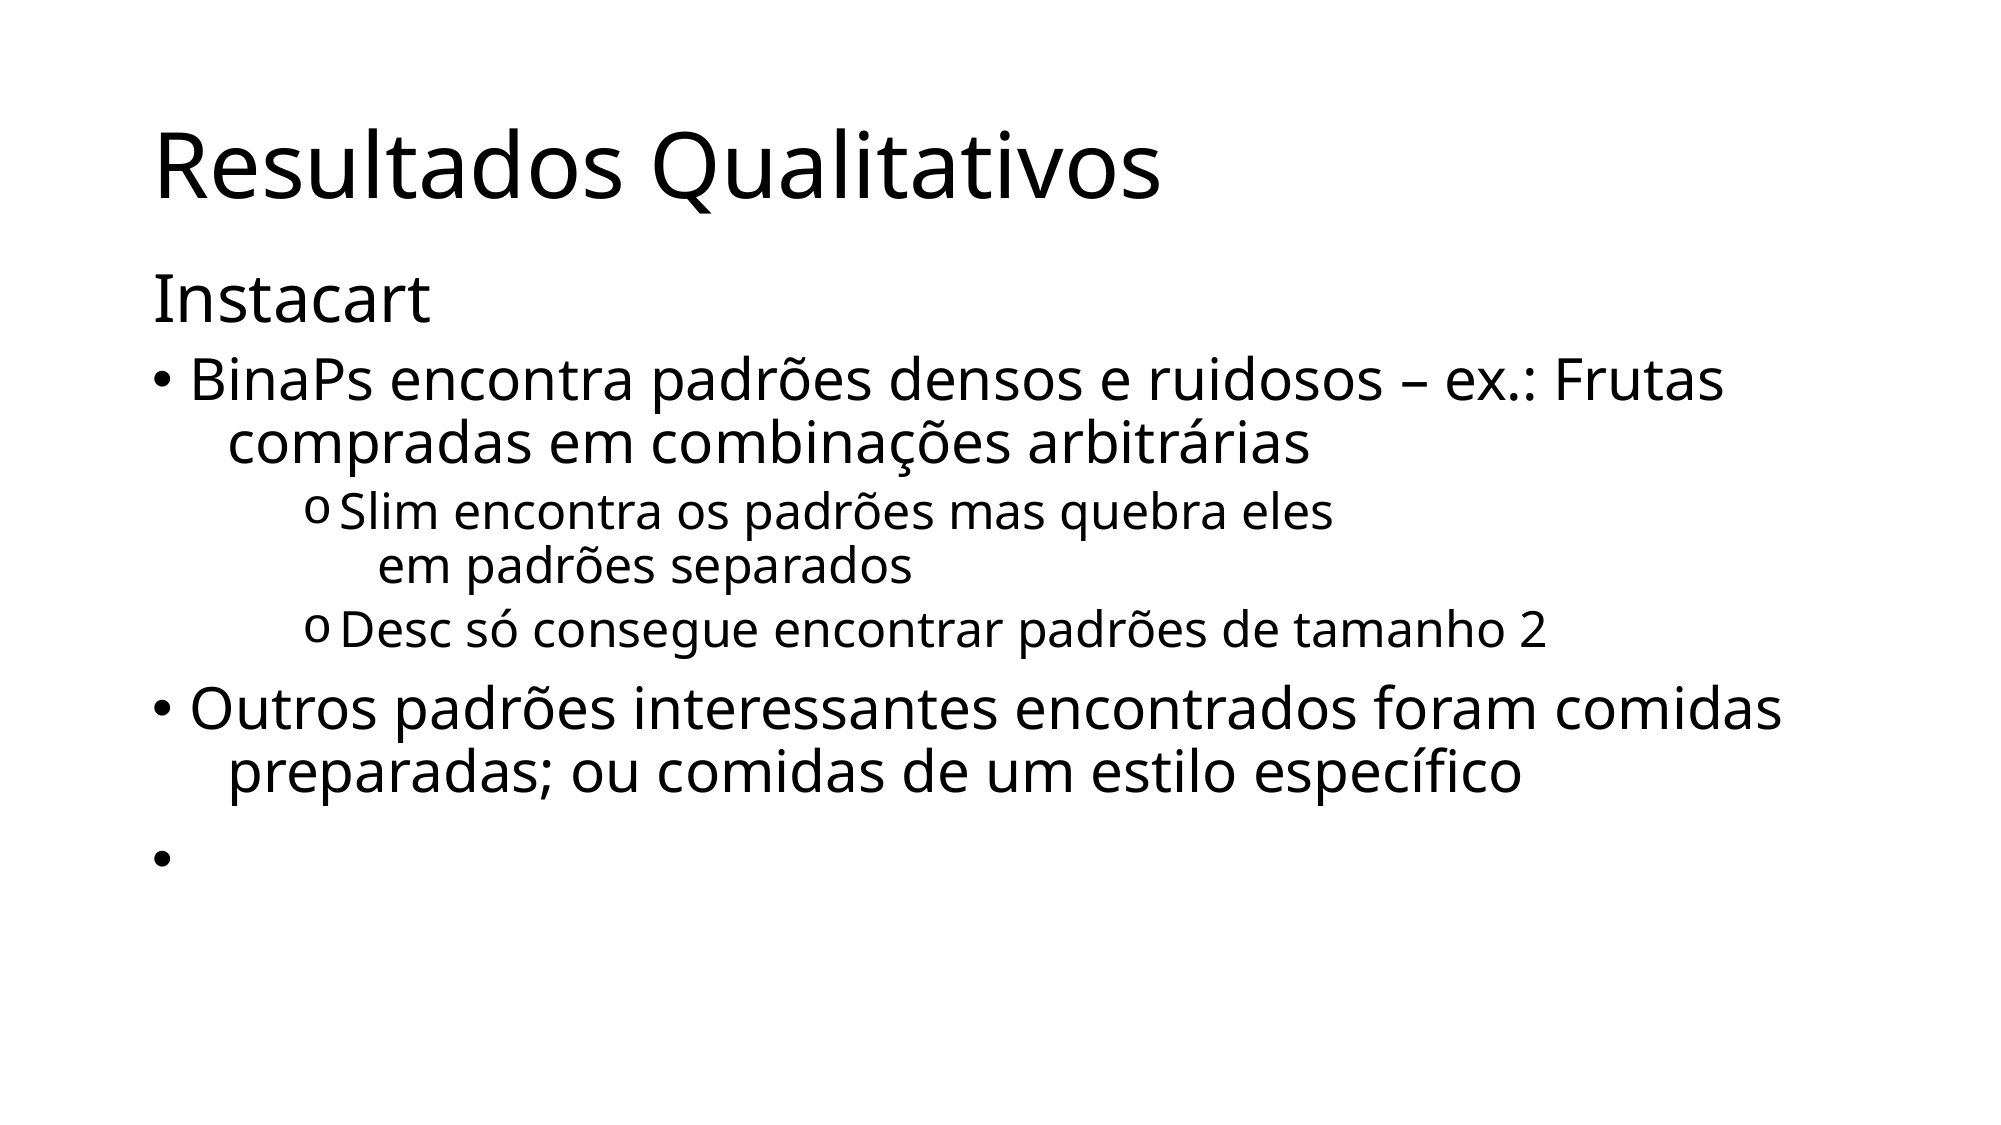

# Resultados Qualitativos
Instacart
BinaPs encontra padrões densos e ruidosos – ex.: Frutas compradas em combinações arbitrárias
Slim encontra os padrões mas quebra eles em padrões separados
Desc só consegue encontrar padrões de tamanho 2
Outros padrões interessantes encontrados foram comidas preparadas; ou comidas de um estilo específico